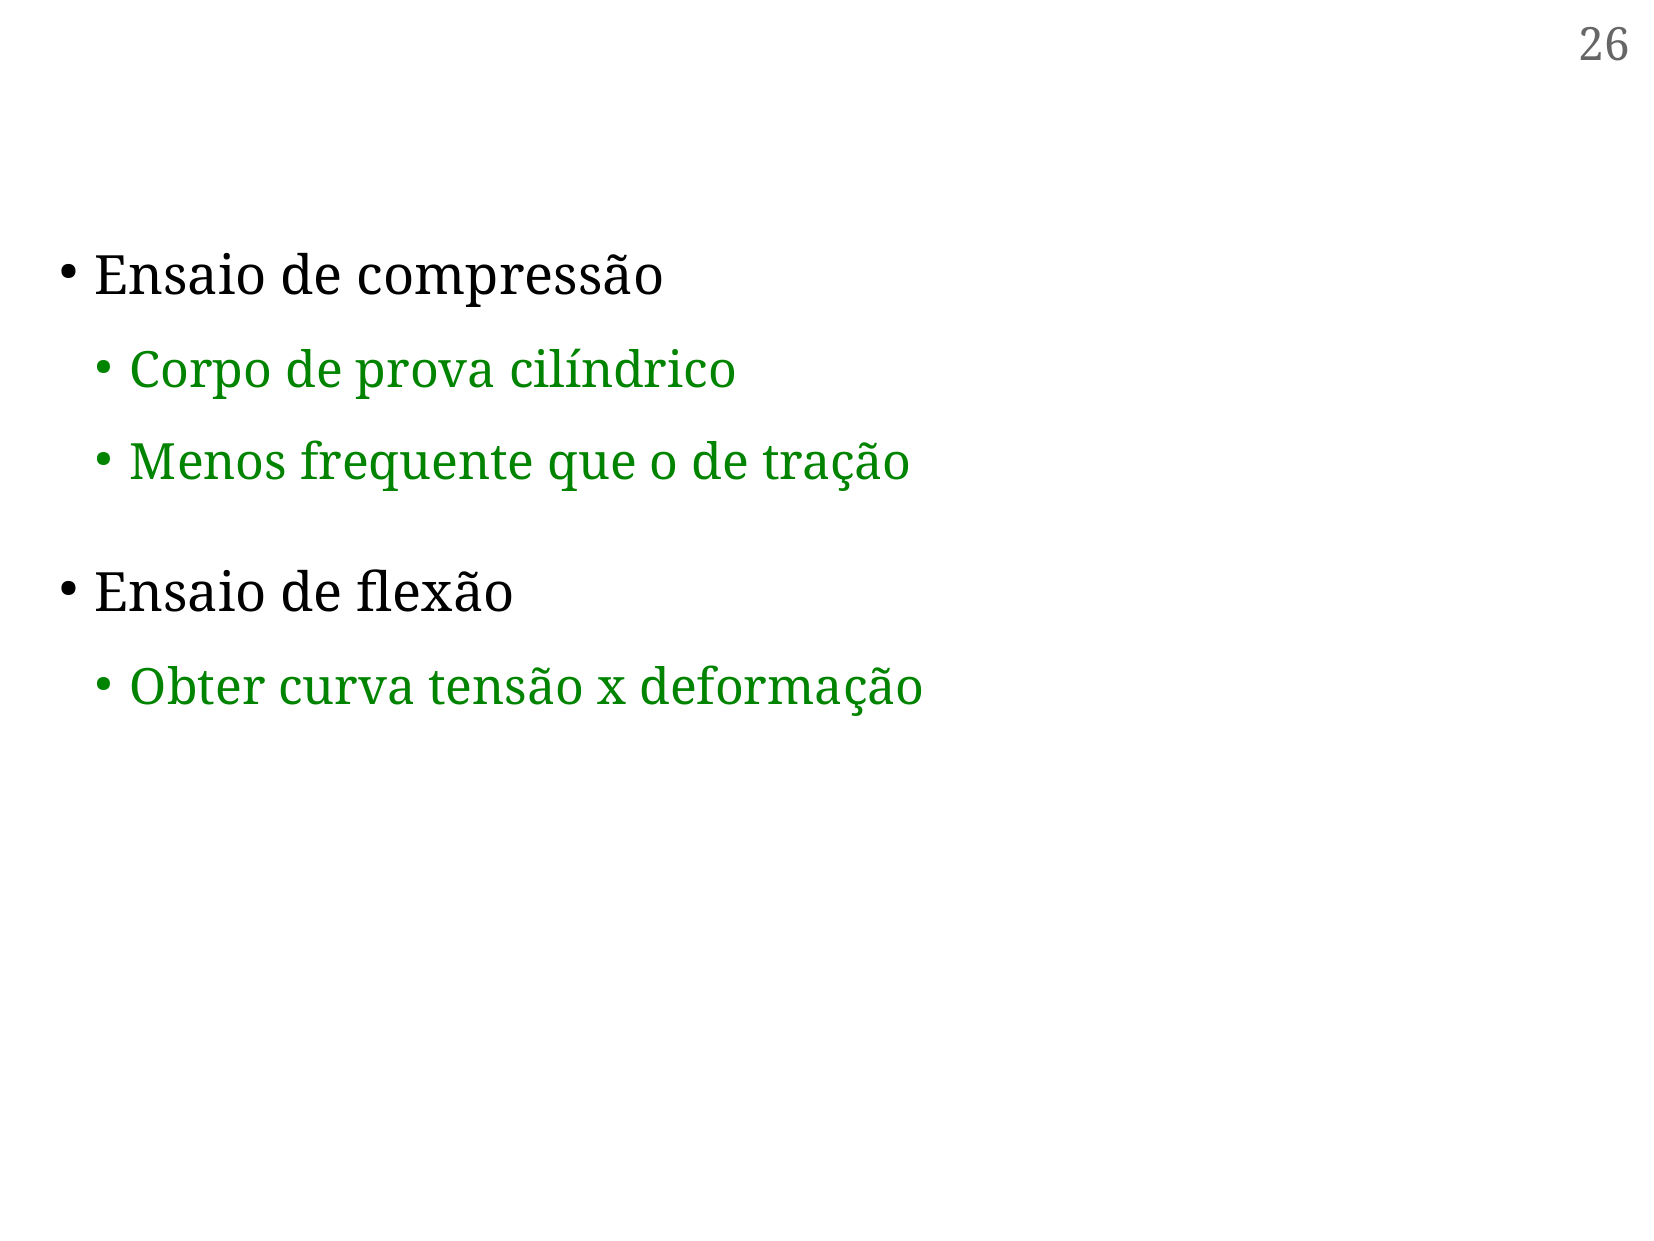

26
#
Ensaio de compressão
Corpo de prova cilíndrico
Menos frequente que o de tração
Ensaio de flexão
Obter curva tensão x deformação